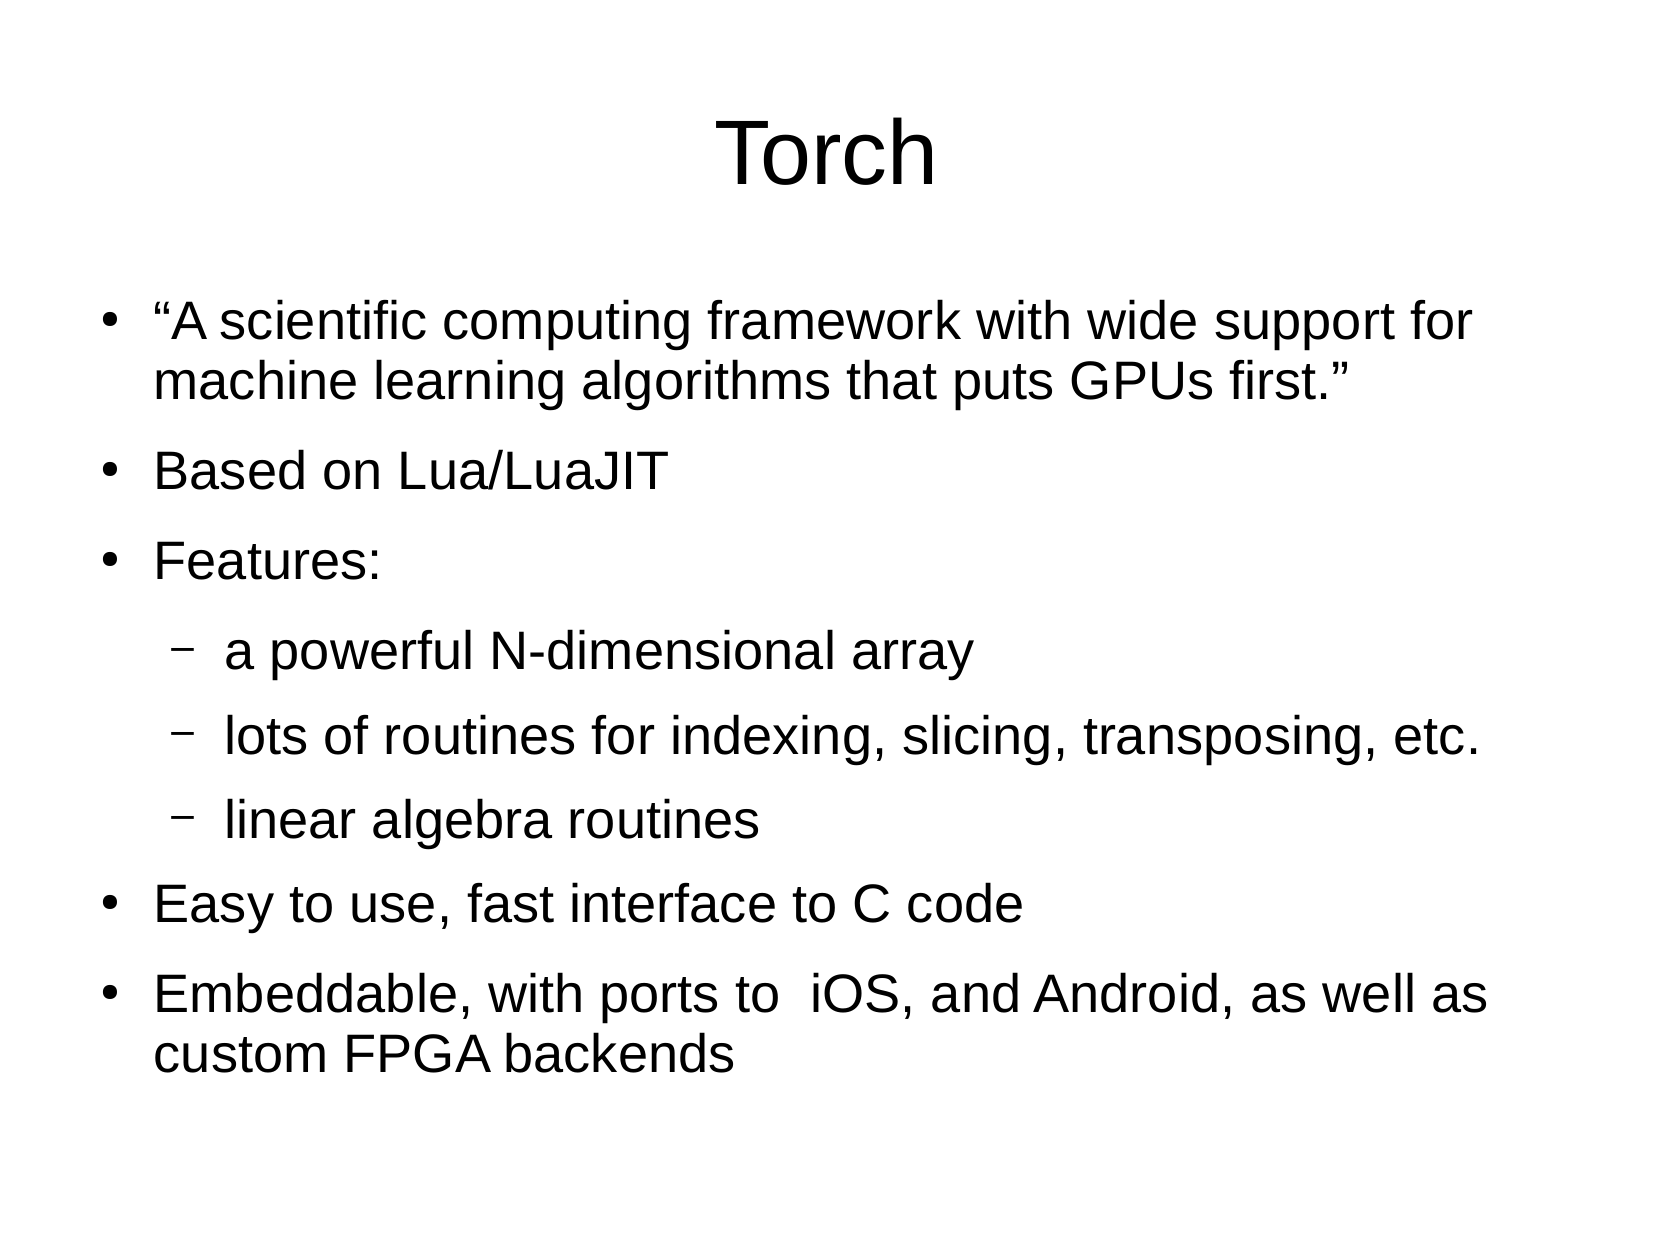

# Torch
“A scientific computing framework with wide support for machine learning algorithms that puts GPUs first.”
Based on Lua/LuaJIT
Features:
a powerful N-dimensional array
lots of routines for indexing, slicing, transposing, etc.
linear algebra routines
Easy to use, fast interface to C code
Embeddable, with ports to iOS, and Android, as well as custom FPGA backends